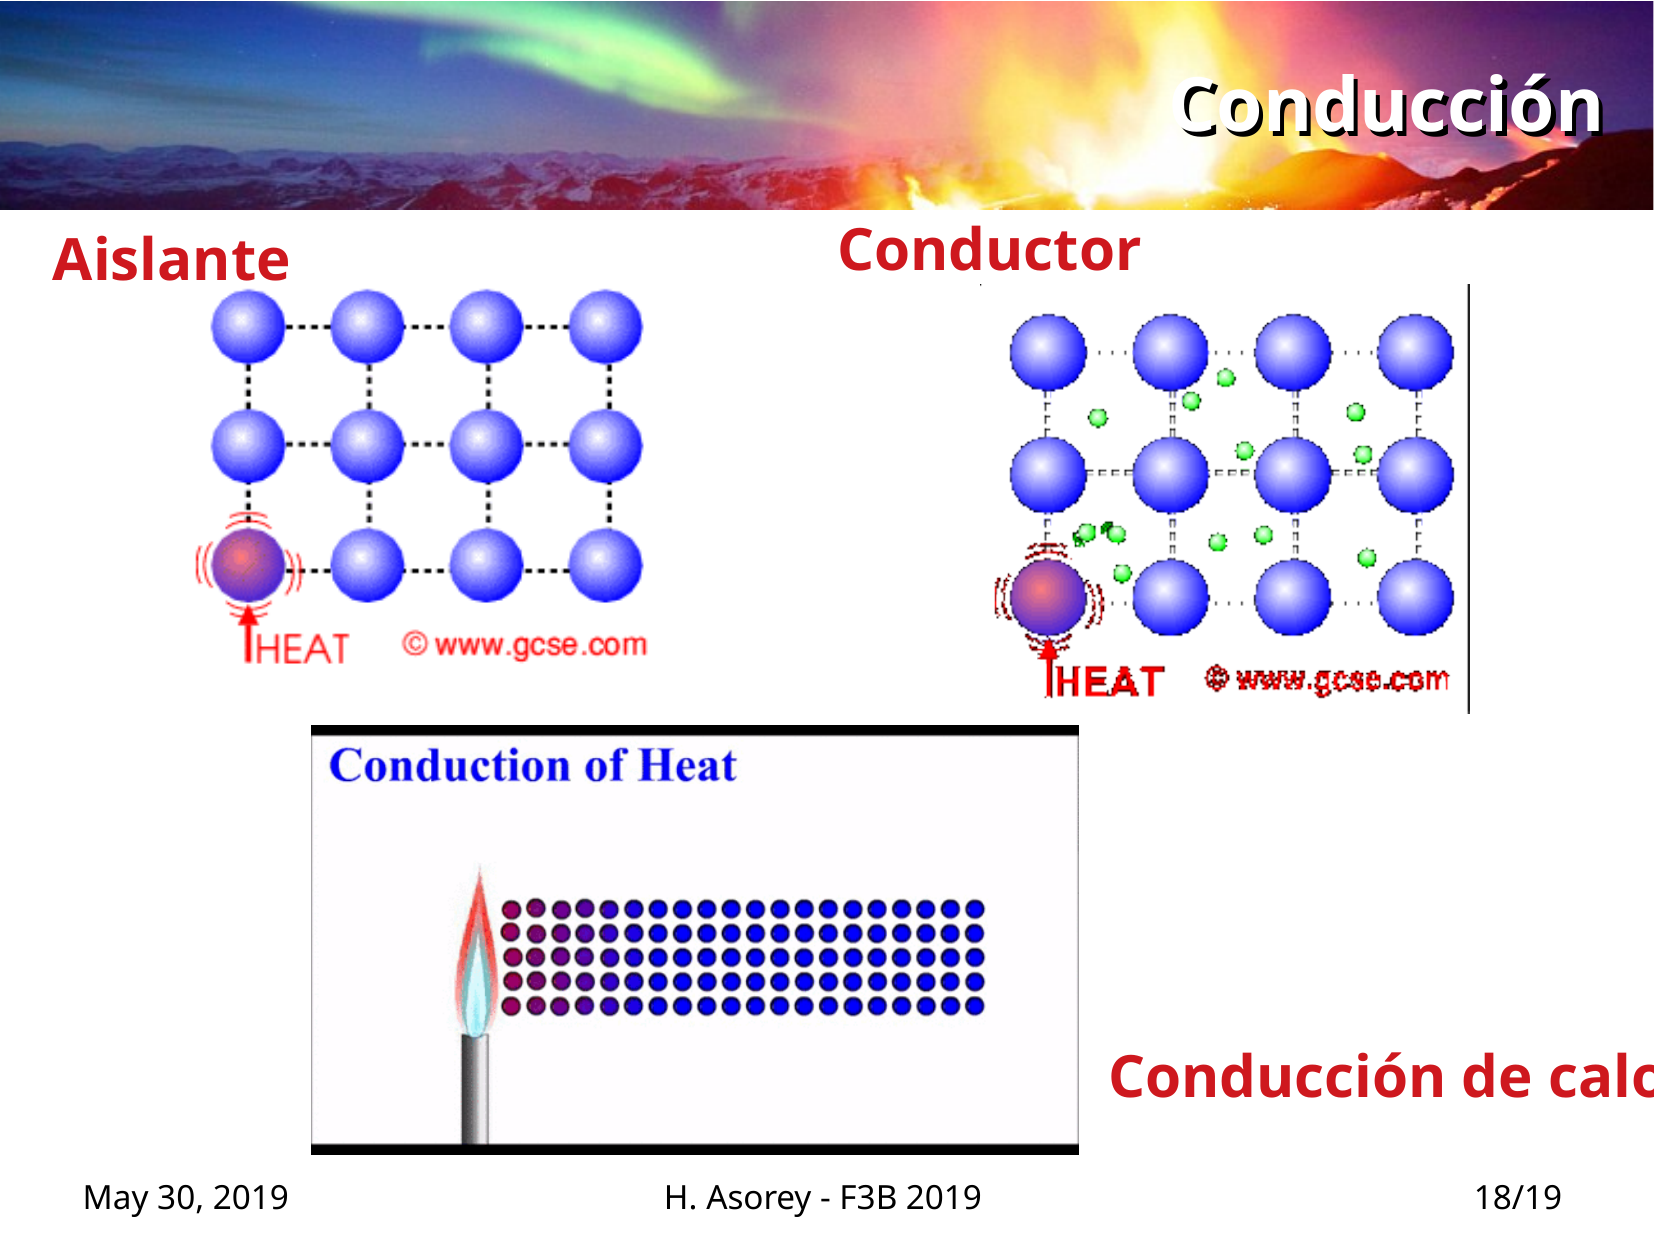

# Conducción
Conductor
Aislante
Conducción de calor
May 30, 2019
H. Asorey - F3B 2019
18